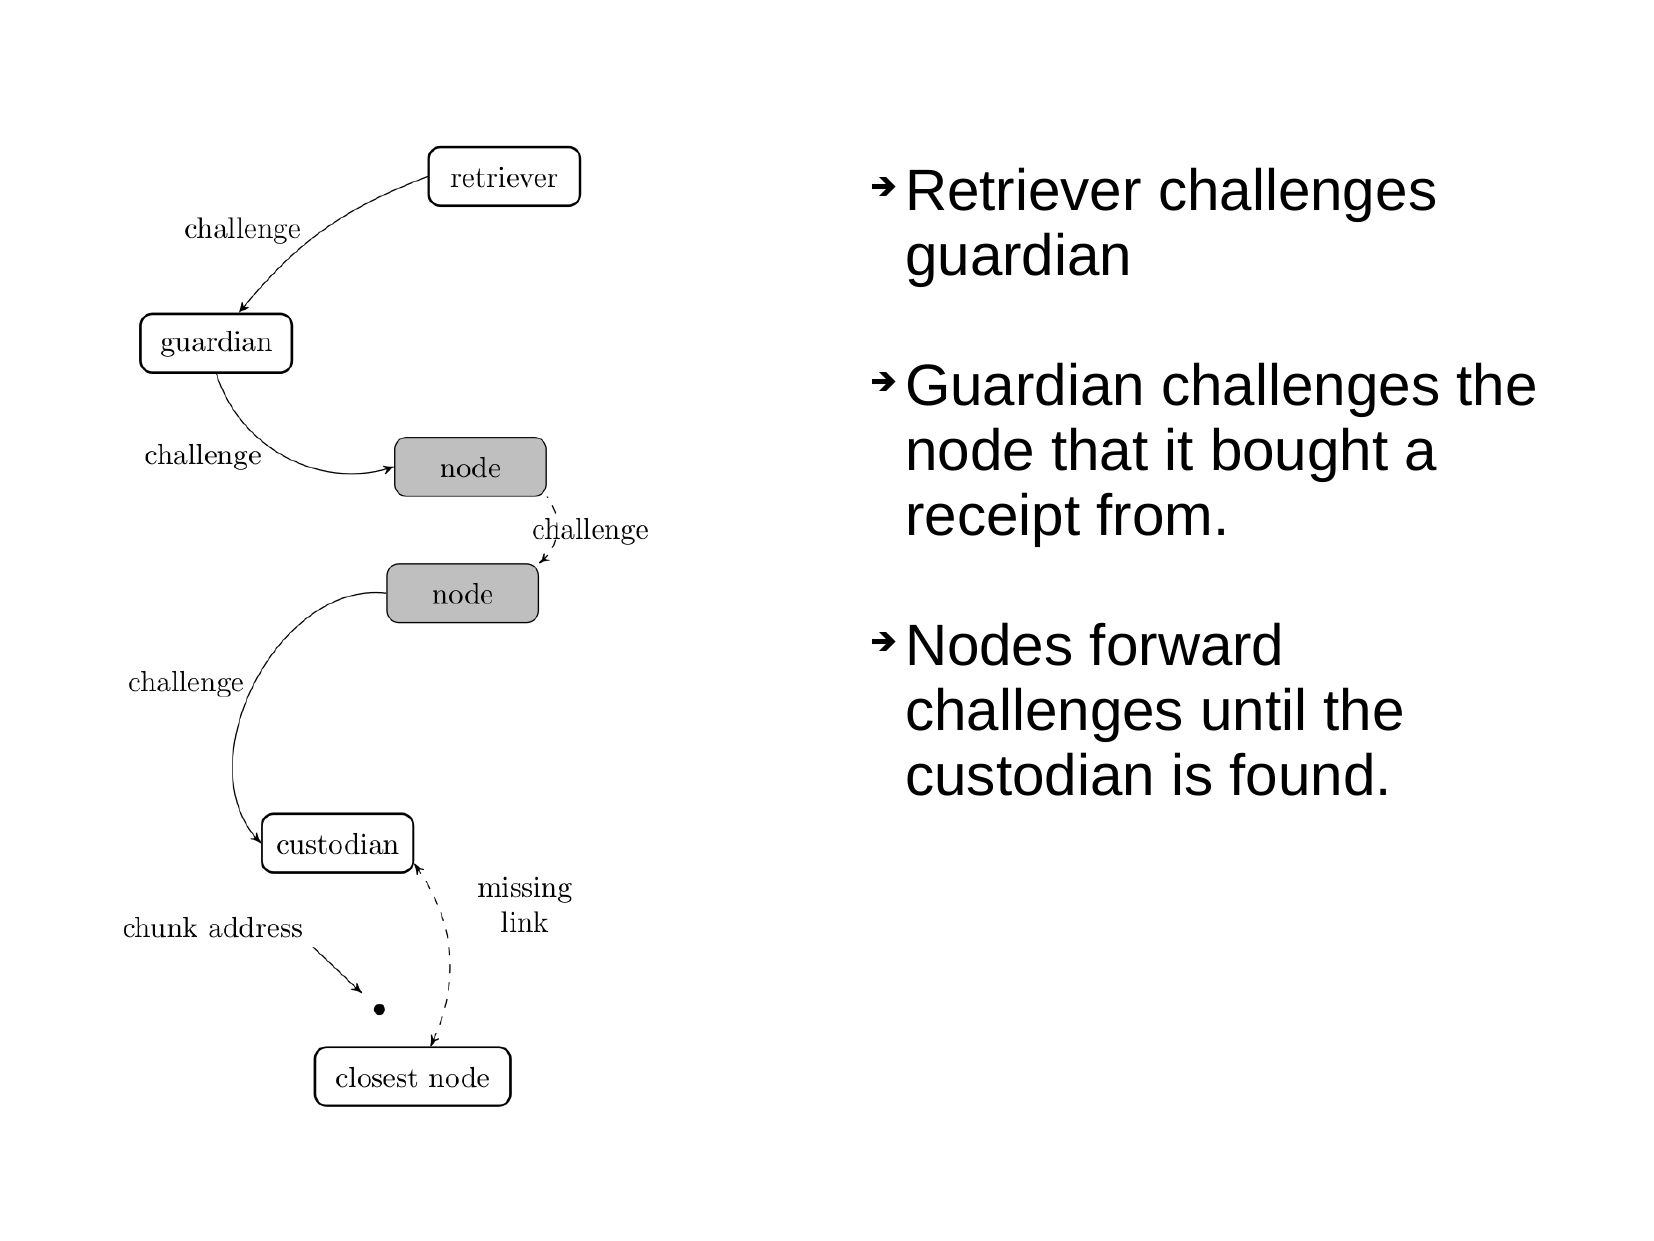

Retriever challenges guardian
Guardian challenges the node that it bought a receipt from.
Nodes forward challenges until the custodian is found.